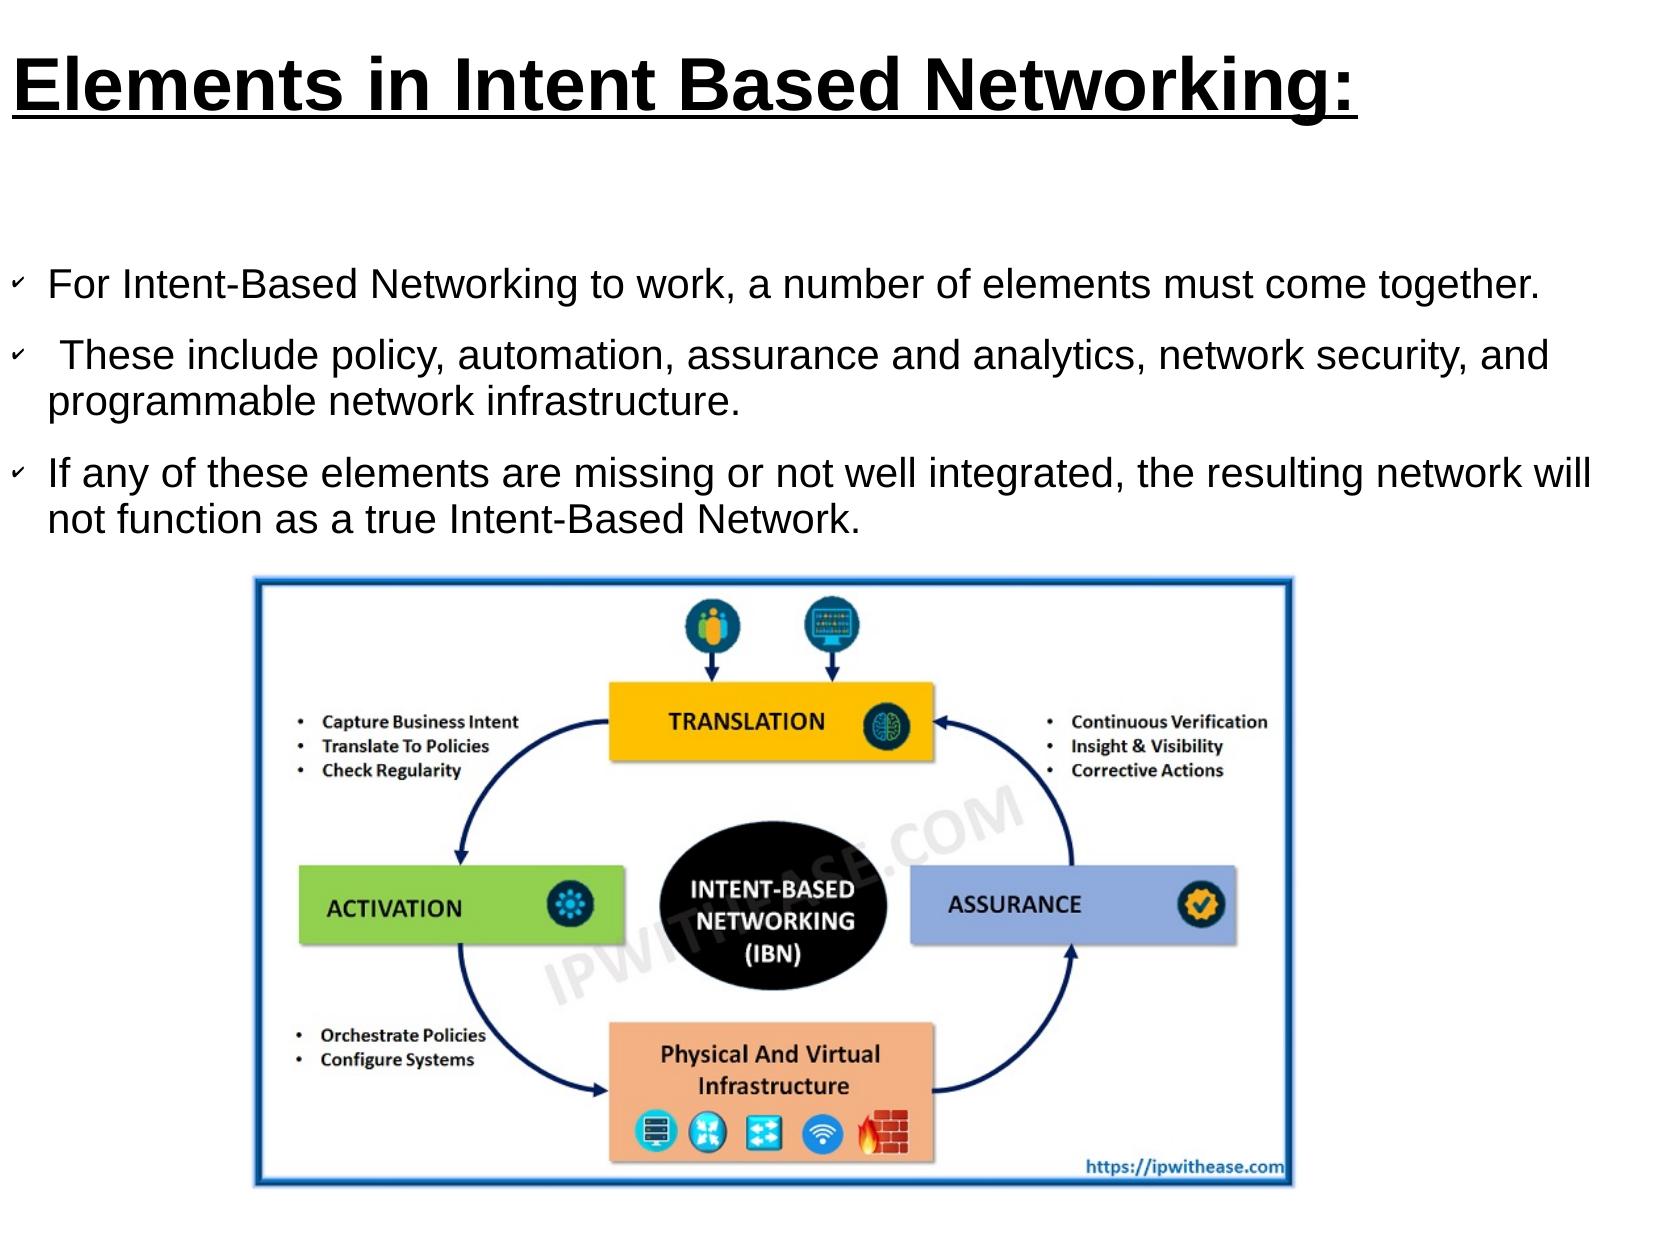

Elements in Intent Based Networking:
For Intent-Based Networking to work, a number of elements must come together.
 These include policy, automation, assurance and analytics, network security, and programmable network infrastructure.
If any of these elements are missing or not well integrated, the resulting network will not function as a true Intent-Based Network.